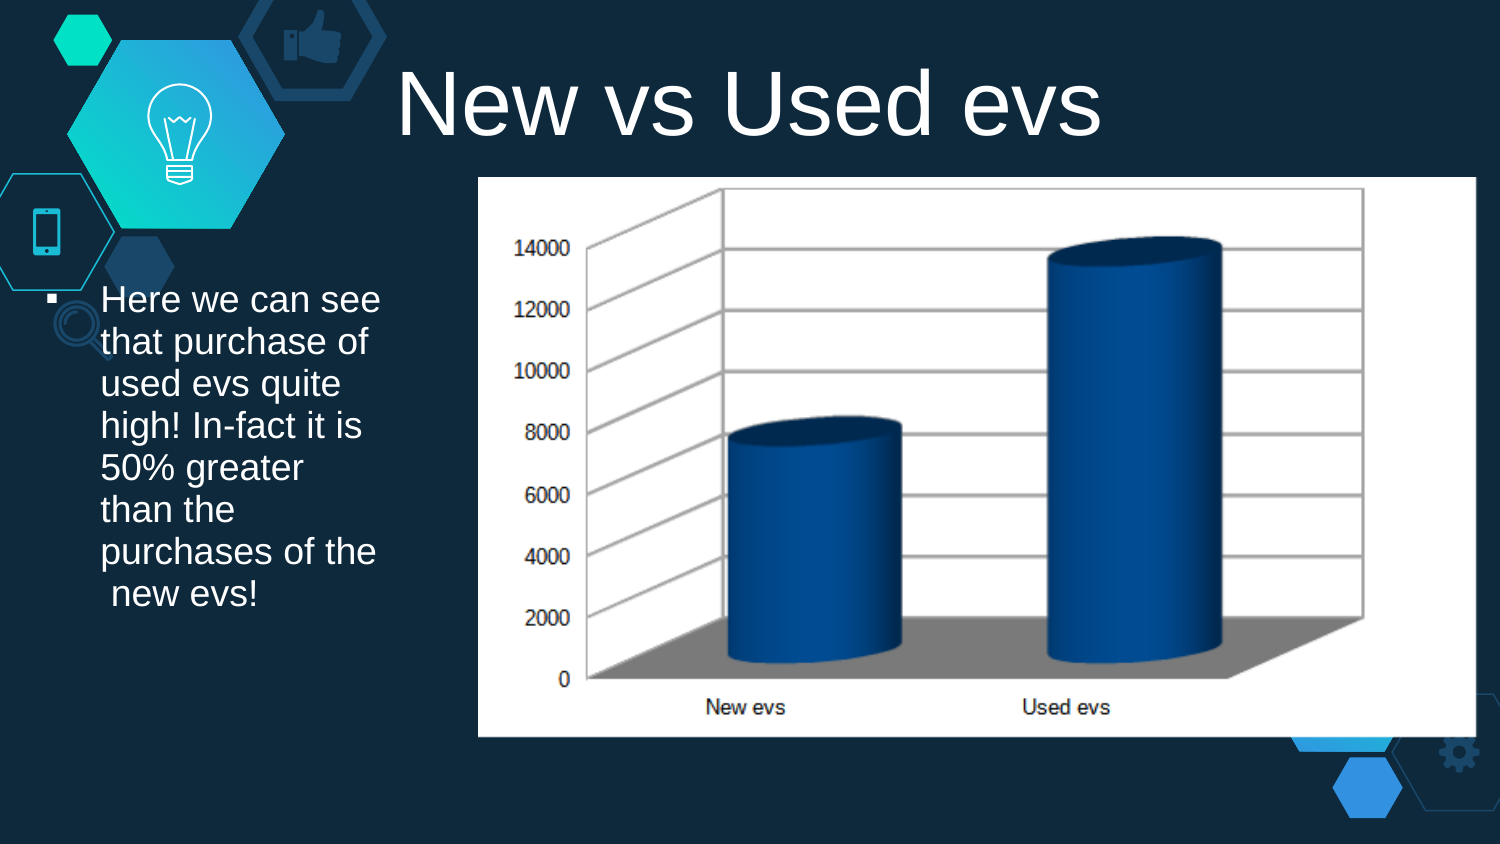

# New vs Used evs
Here we can see that purchase of used evs quite high! In-fact it is 50% greater than the purchases of the new evs!